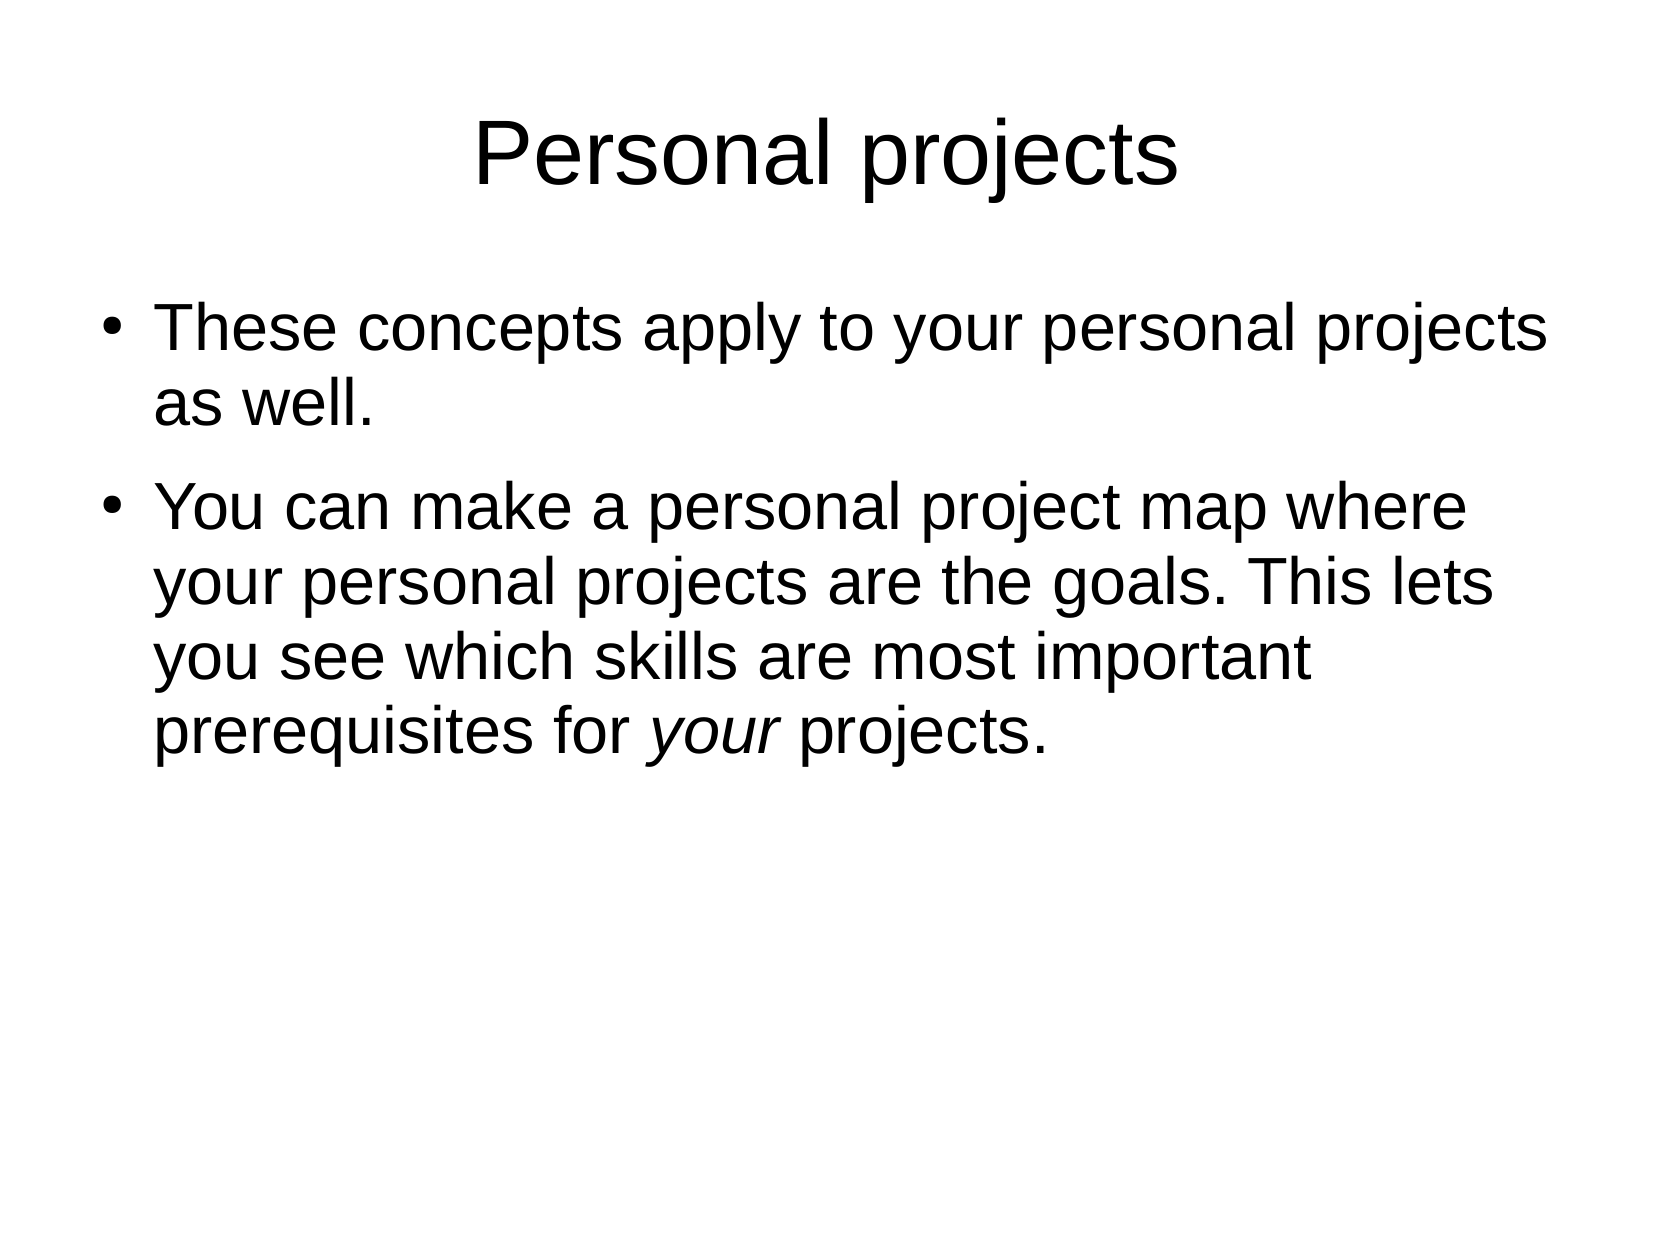

# Personal projects
These concepts apply to your personal projects as well.
You can make a personal project map where your personal projects are the goals. This lets you see which skills are most important prerequisites for your projects.